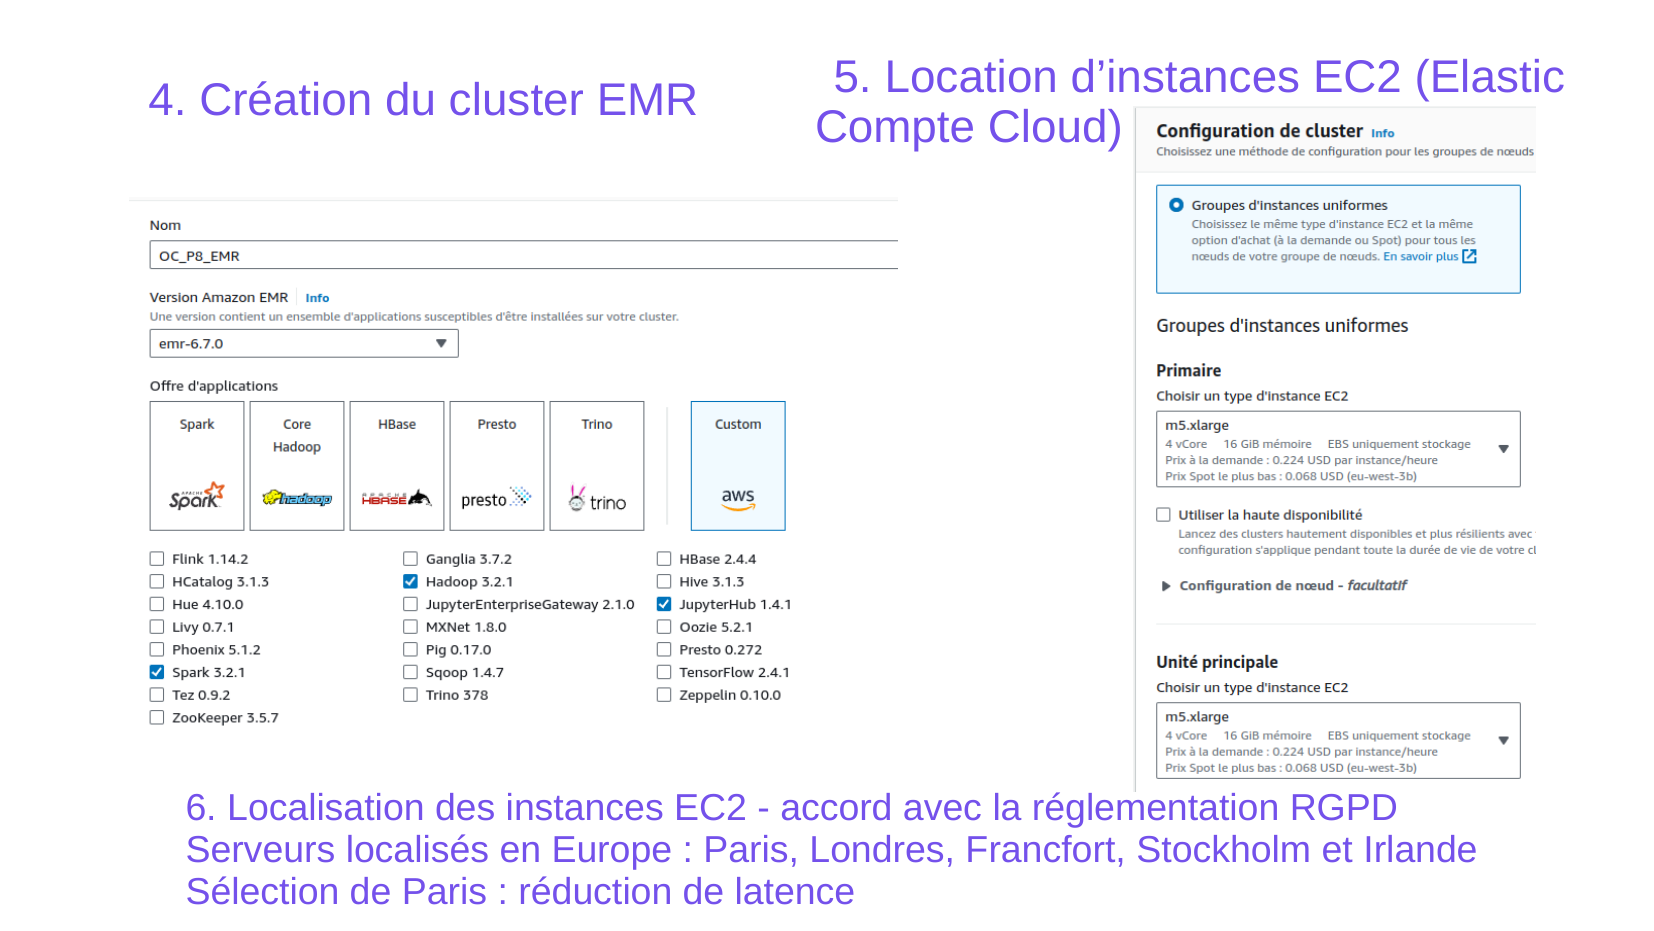

5. Location d’instances EC2 (Elastic Compte Cloud)
# 4. Création du cluster EMR
6. Localisation des instances EC2 - accord avec la réglementation RGPD
Serveurs localisés en Europe : Paris, Londres, Francfort, Stockholm et Irlande
Sélection de Paris : réduction de latence